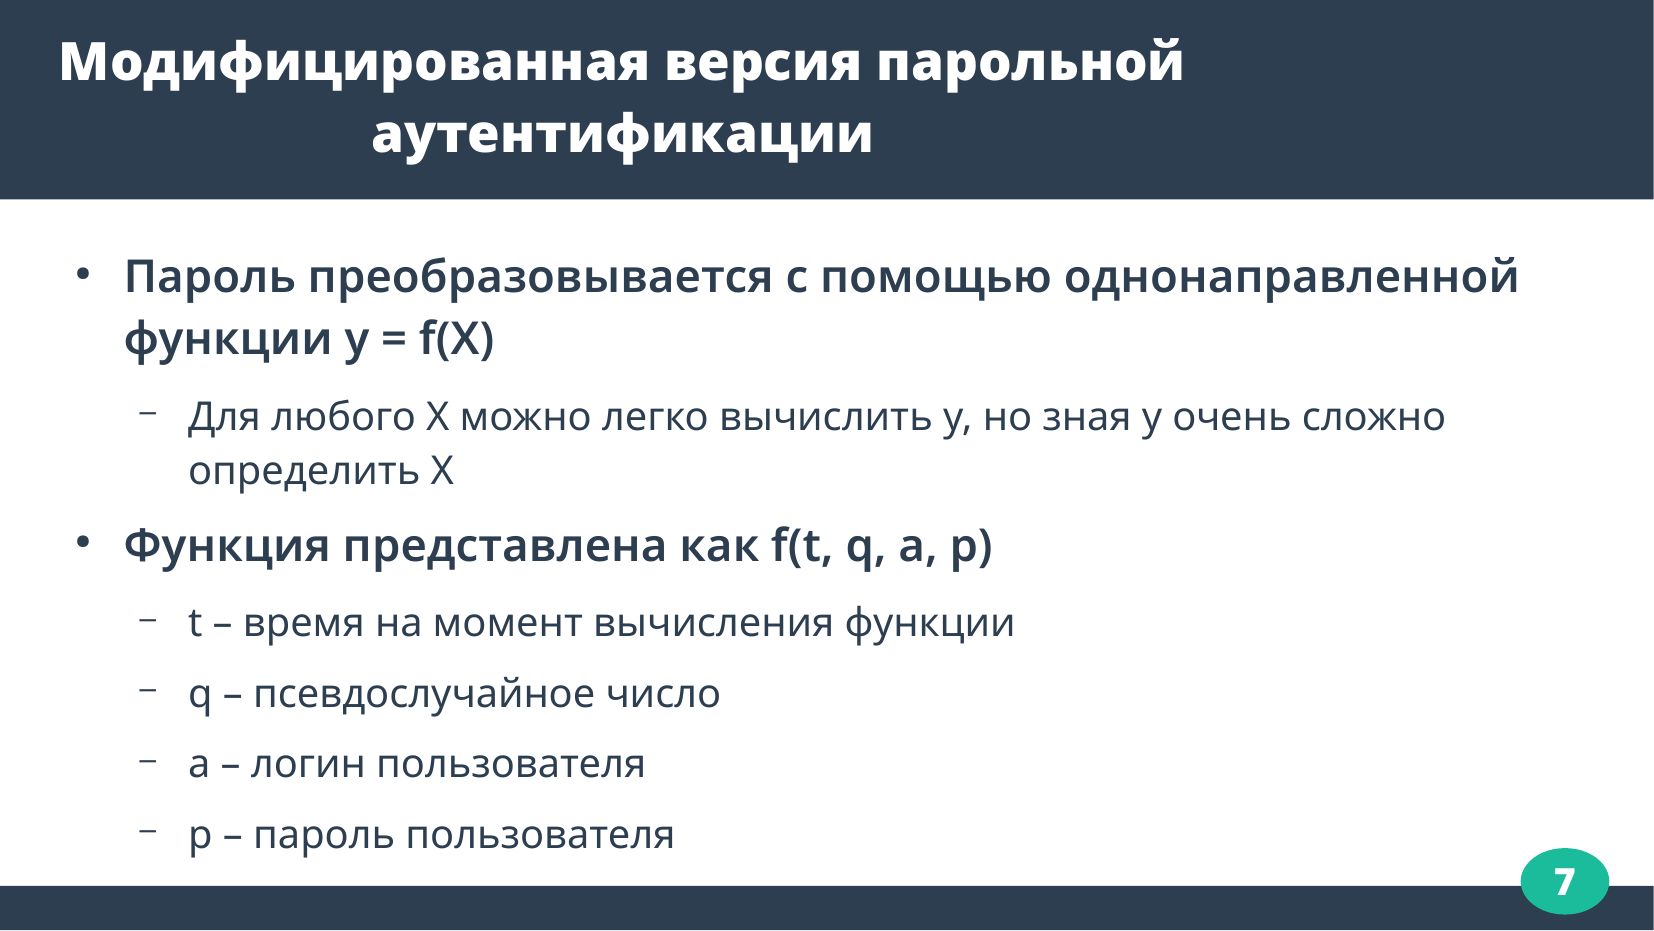

# Модифицированная версия парольной аутентификации
Пароль преобразовывается с помощью однонаправленной функции y = f(X)
Для любого X можно легко вычислить y, но зная y очень сложно определить X
Функция представлена как f(t, q, a, p)
t – время на момент вычисления функции
q – псевдослучайное число
a – логин пользователя
p – пароль пользователя
7